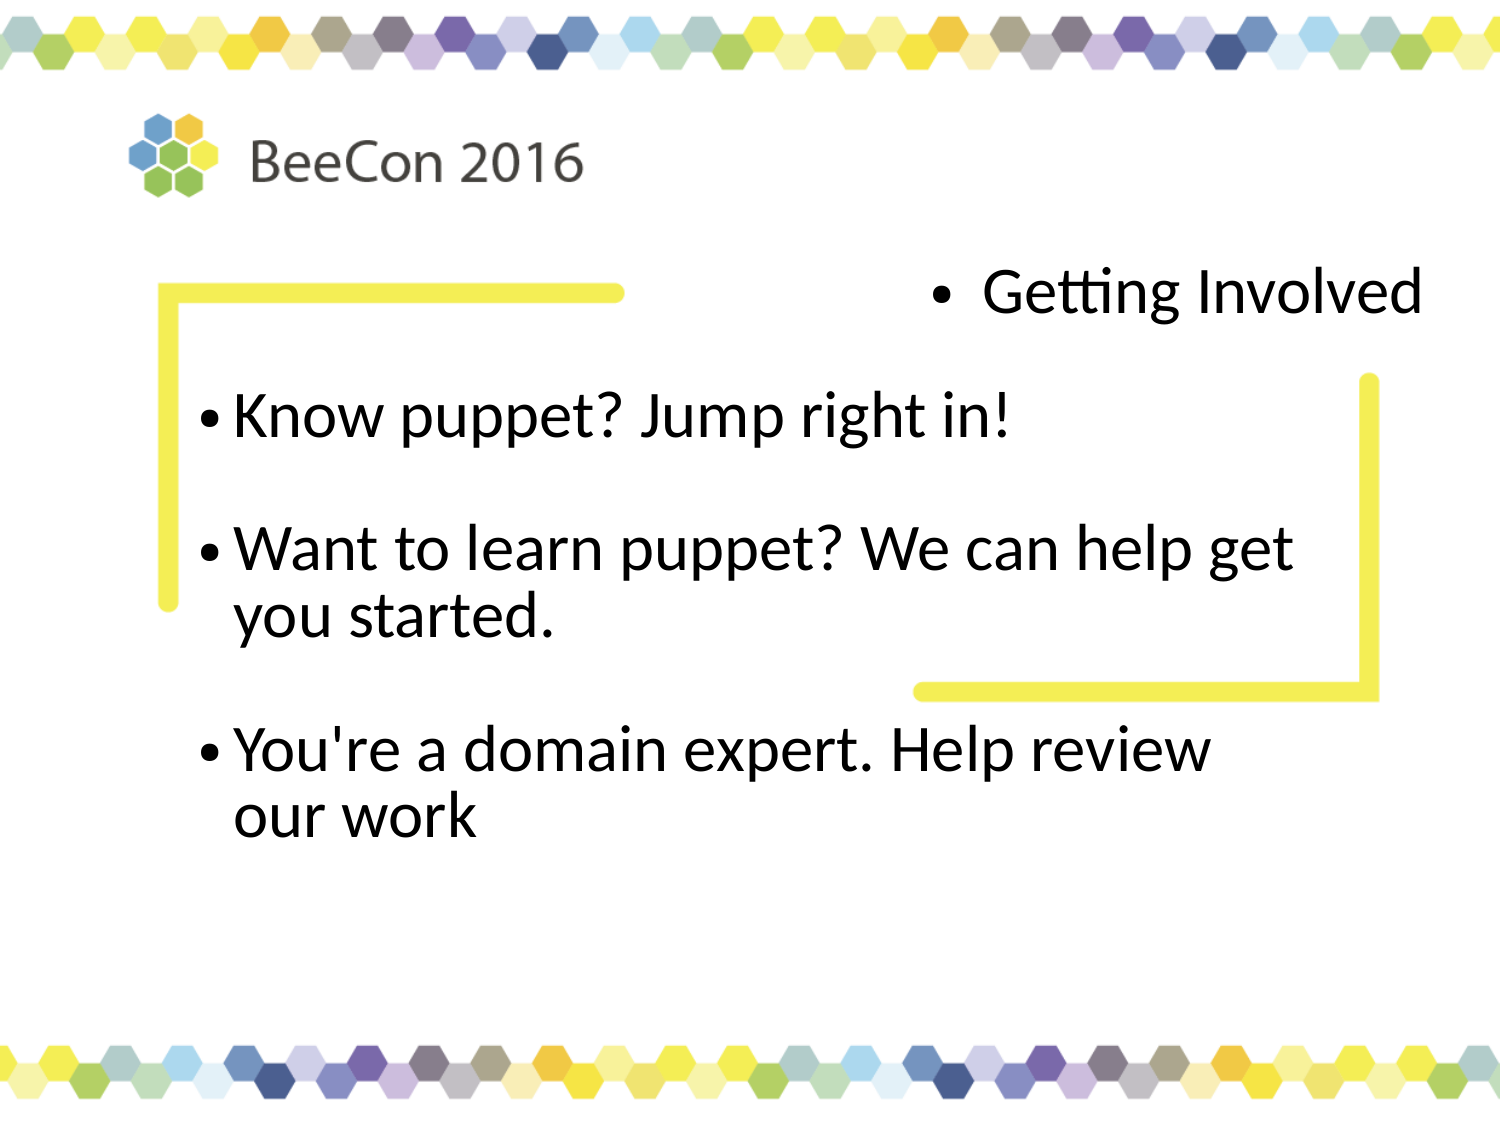

# Getting Involved
Know puppet? Jump right in!
Want to learn puppet? We can help get you started.
You're a domain expert. Help review our work